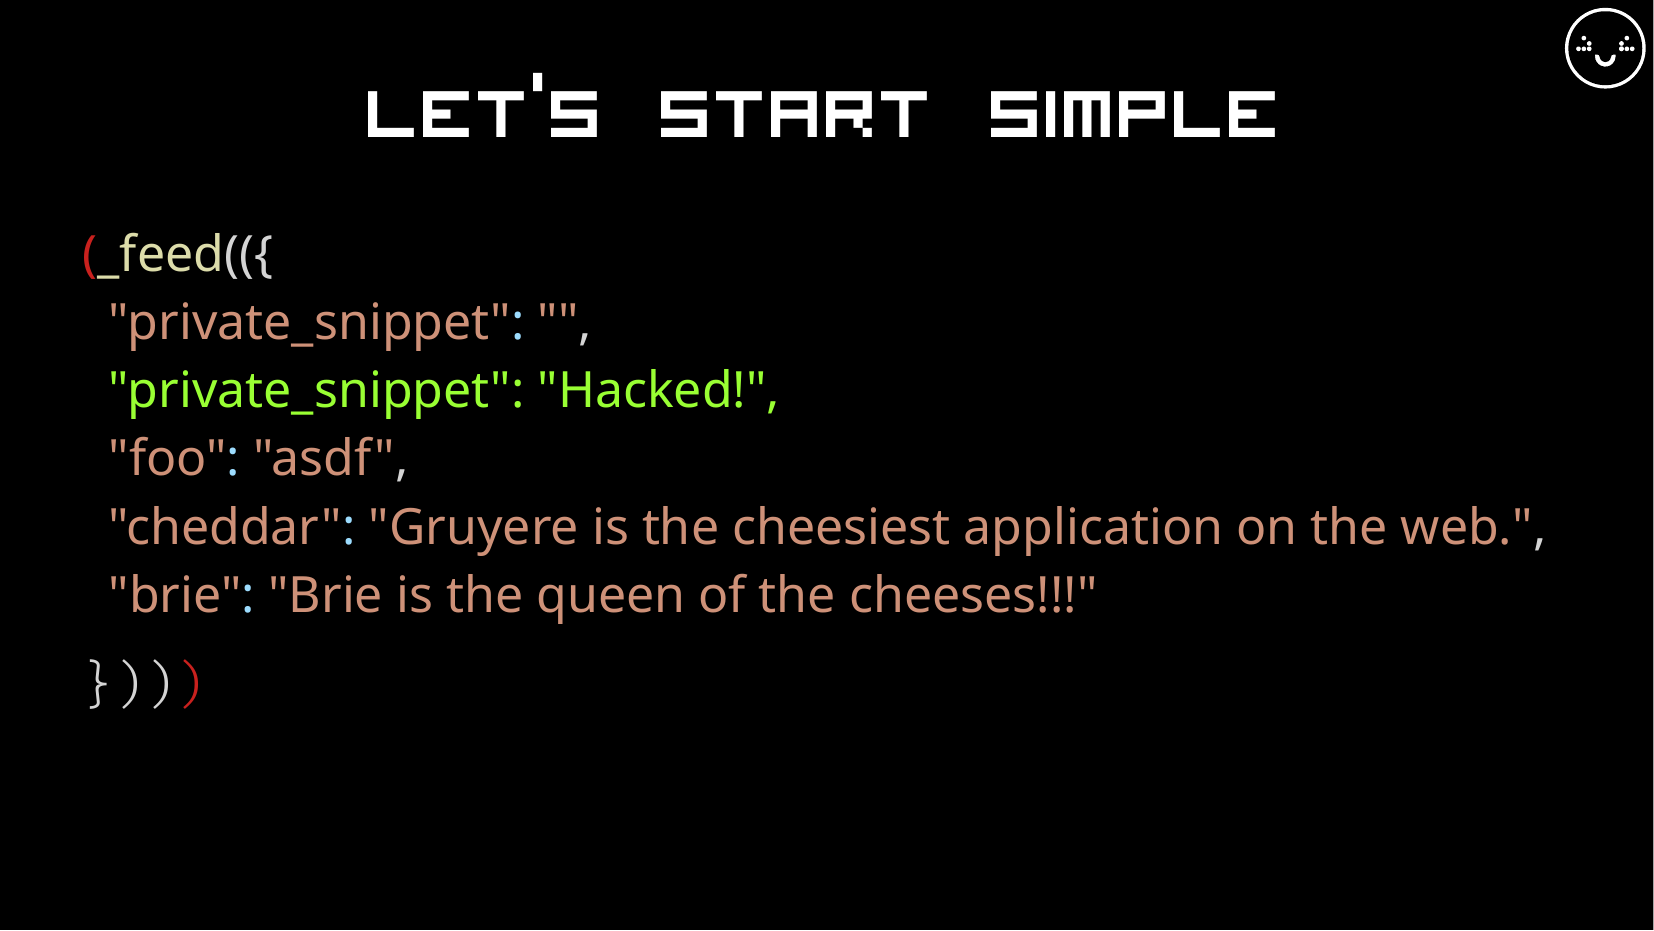

# Let’s start simple
(_feed(({
 "private_snippet": "",
 "private_snippet": "Hacked!",
 "foo": "asdf",
 "cheddar": "Gruyere is the cheesiest application on the web.",
 "brie": "Brie is the queen of the cheeses!!!"
})))